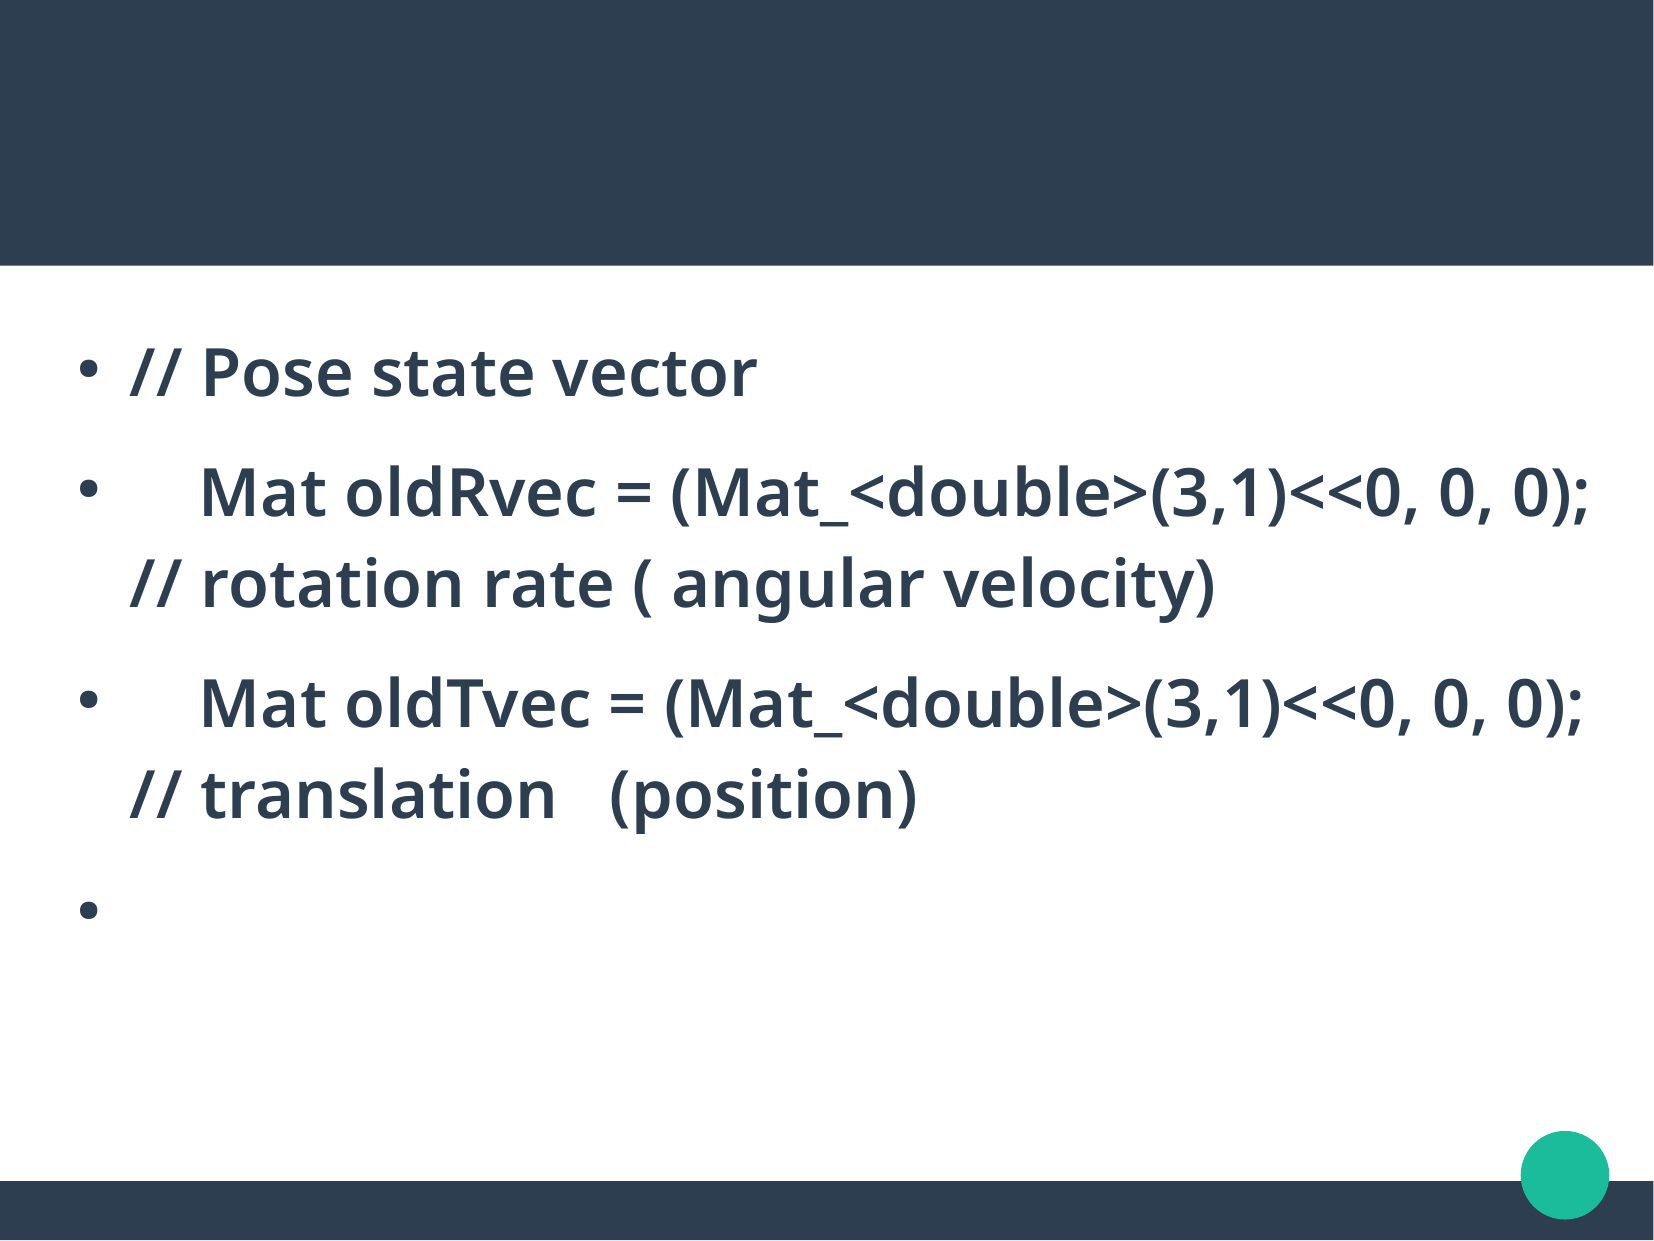

#
// Pose state vector
 Mat oldRvec = (Mat_<double>(3,1)<<0, 0, 0); // rotation rate ( angular velocity)
 Mat oldTvec = (Mat_<double>(3,1)<<0, 0, 0); // translation (position)